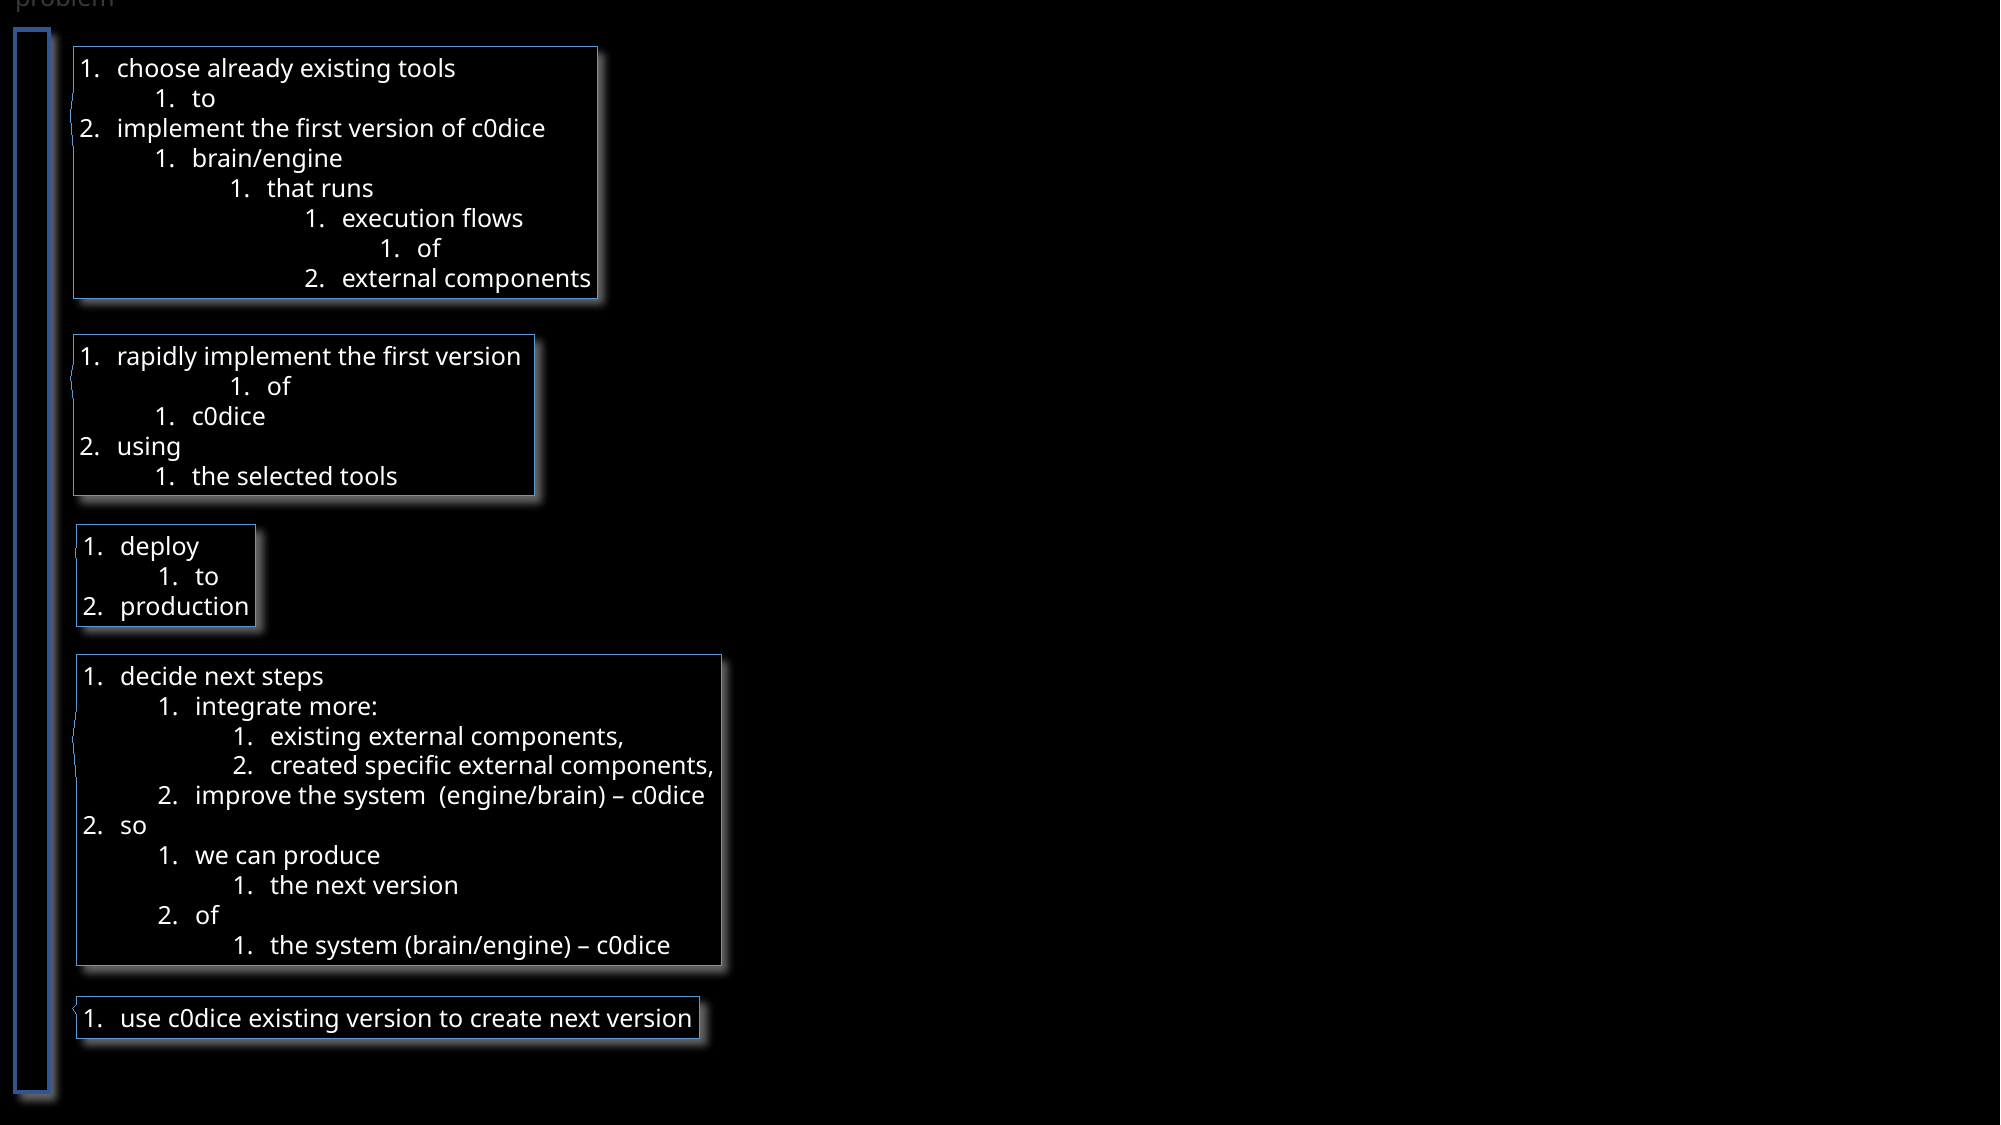

# 3. problem
choose already existing tools
to
implement the first version of c0dice
brain/engine
that runs
execution flows
of
external components
rapidly implement the first version
of
c0dice
using
the selected tools
deploy
to
production
decide next steps
integrate more:
existing external components,
created specific external components,
improve the system (engine/brain) – c0dice
so
we can produce
the next version
of
the system (brain/engine) – c0dice
use c0dice existing version to create next version